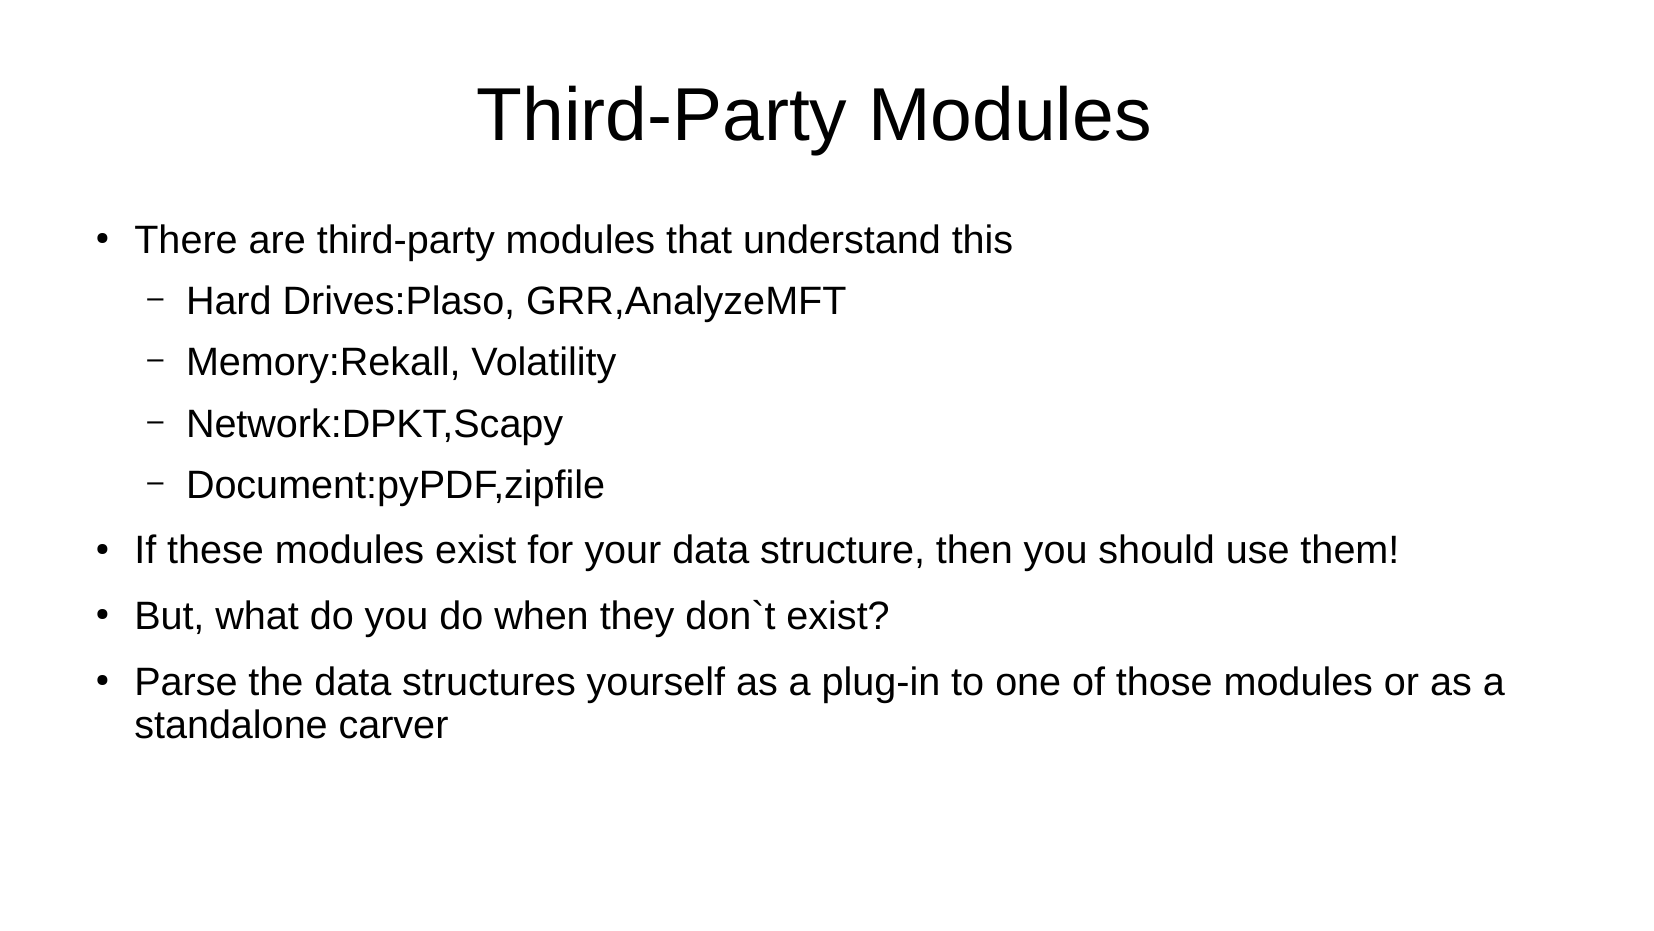

# Third-Party Modules
There are third-party modules that understand this
Hard Drives:Plaso, GRR,AnalyzeMFT
Memory:Rekall, Volatility
Network:DPKT,Scapy
Document:pyPDF,zipfile
If these modules exist for your data structure, then you should use them!
But, what do you do when they don`t exist?
Parse the data structures yourself as a plug-in to one of those modules or as a standalone carver